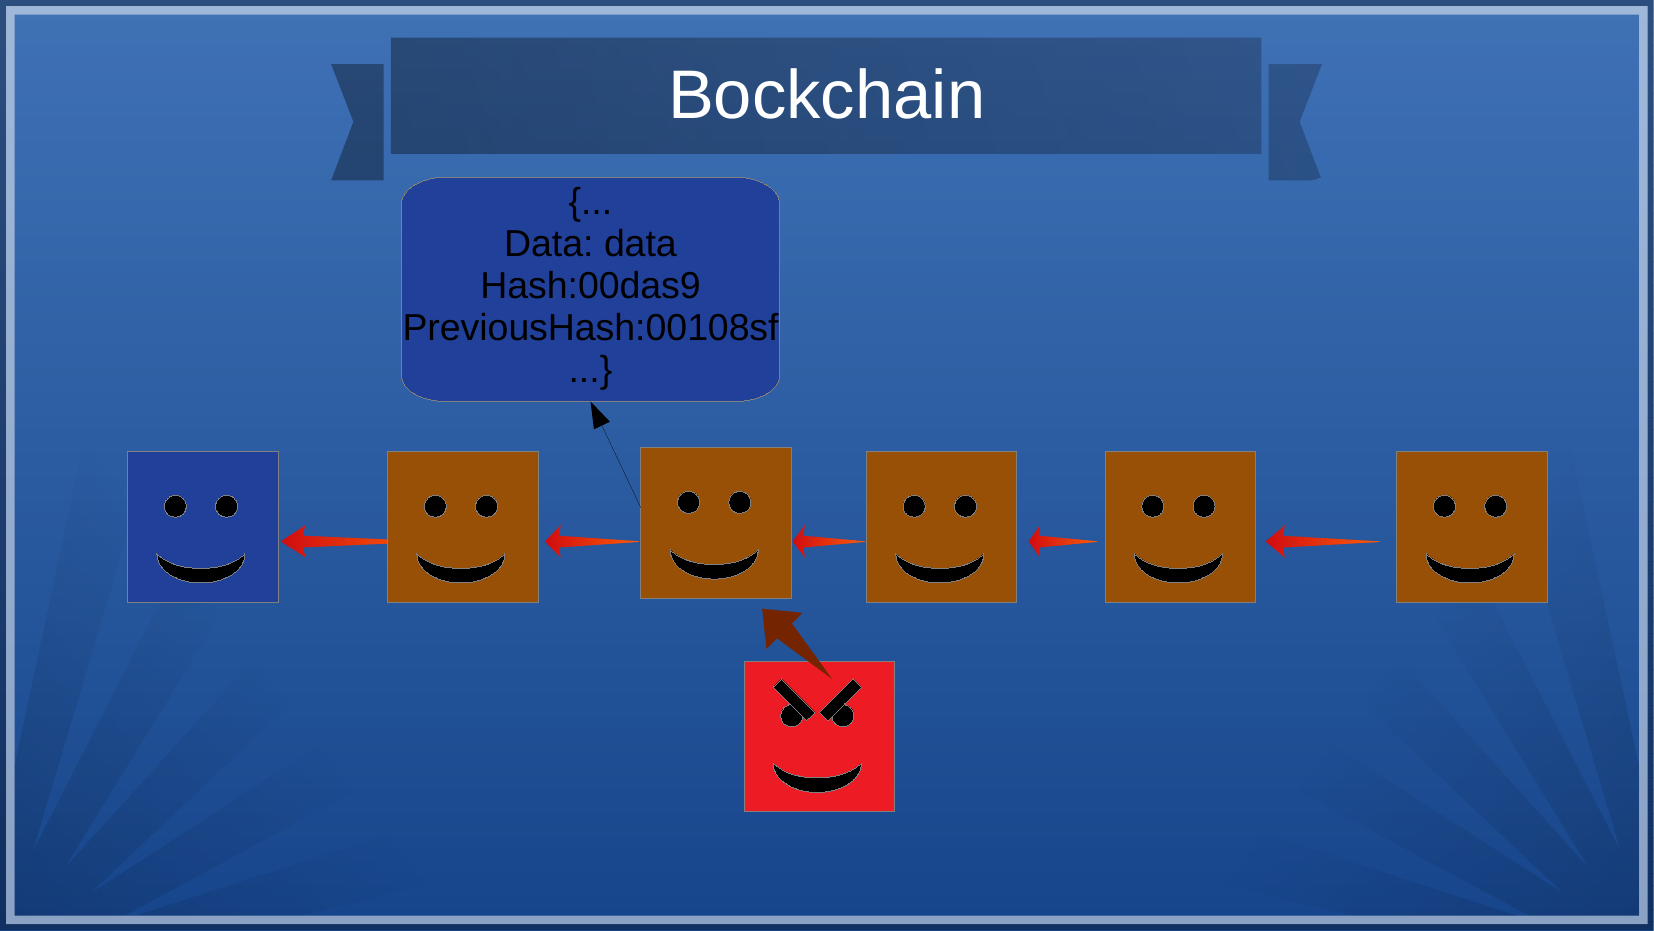

# Bockchain
{...
Data: data
Hash:00das9
PreviousHash:00108sf
...}